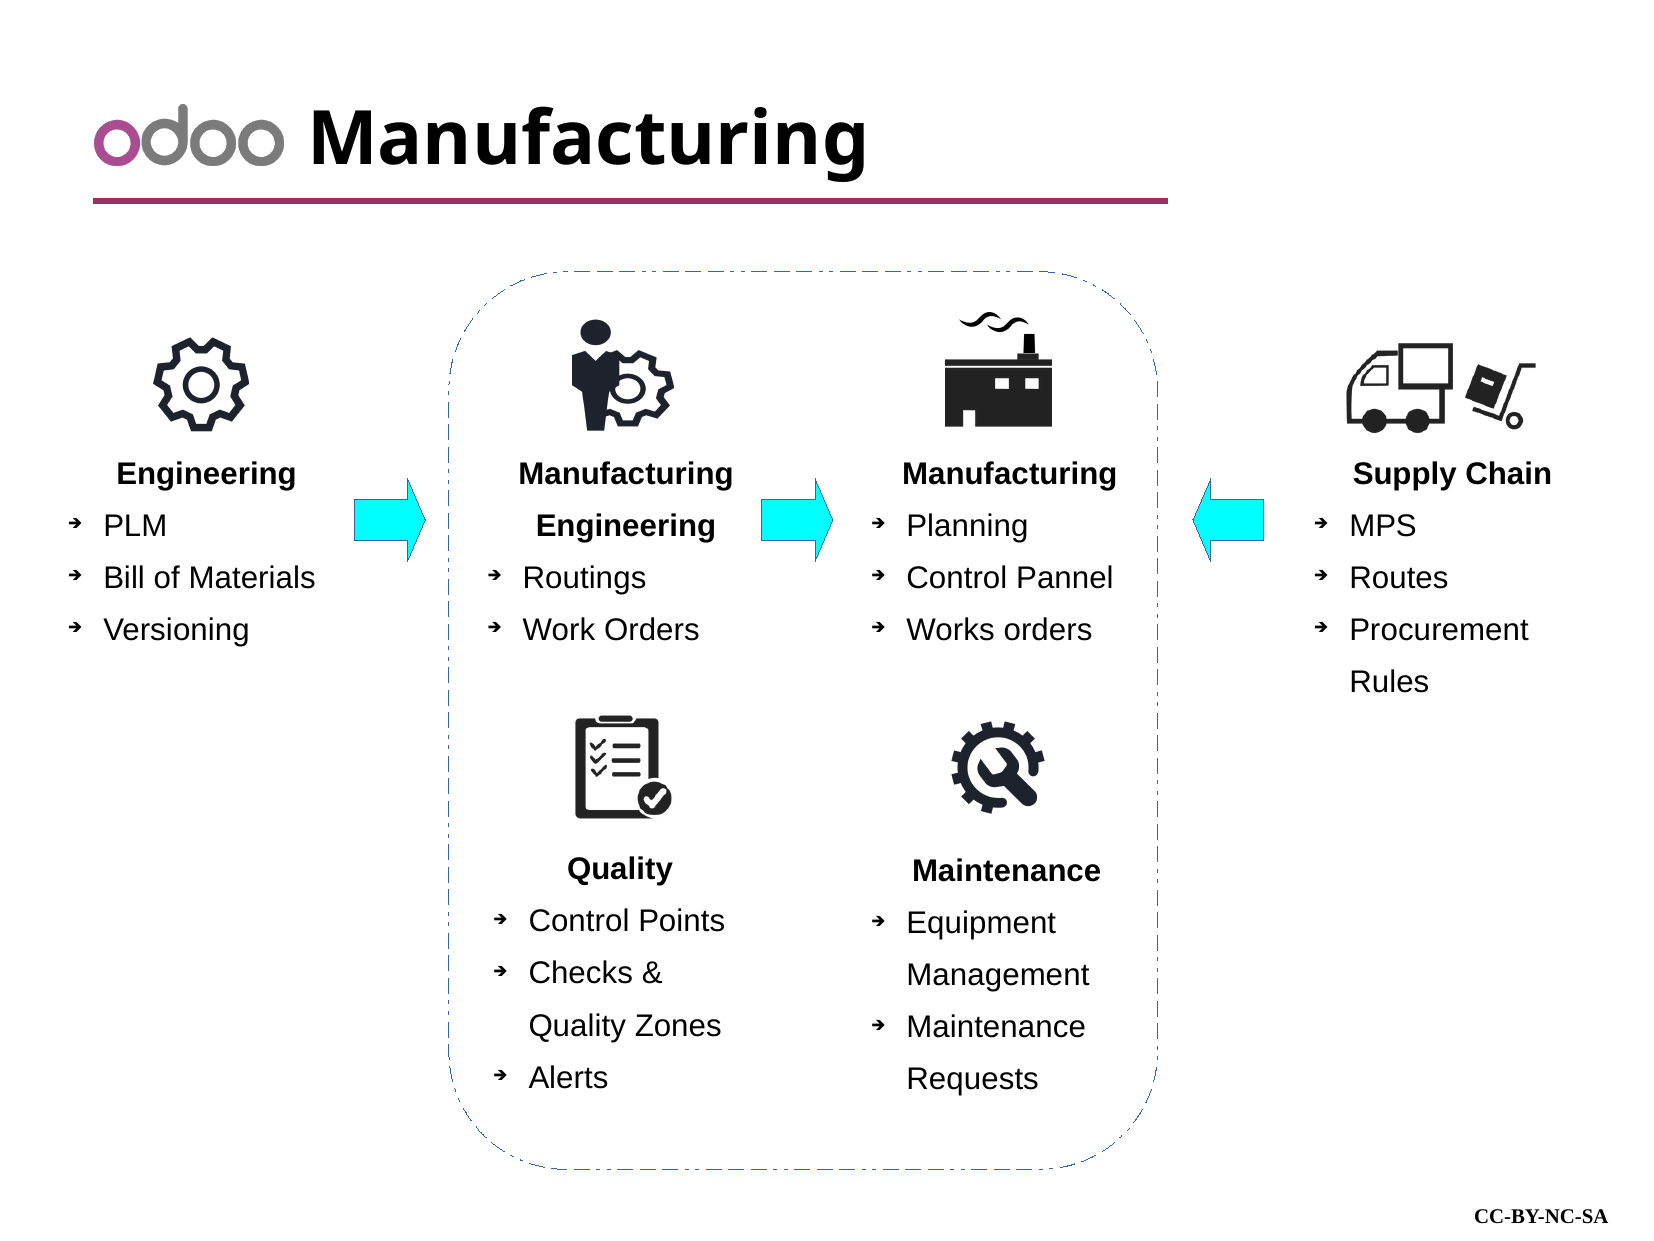

# Manufacturing
Engineering
PLM
Bill of Materials
Versioning
Manufacturing Engineering
Routings
Work Orders
Manufacturing
Planning
Control Pannel
Works orders
Supply Chain
MPS
Routes
Procurement Rules
Quality
Control Points
Checks & Quality Zones
Alerts
Maintenance
Equipment Management
Maintenance Requests